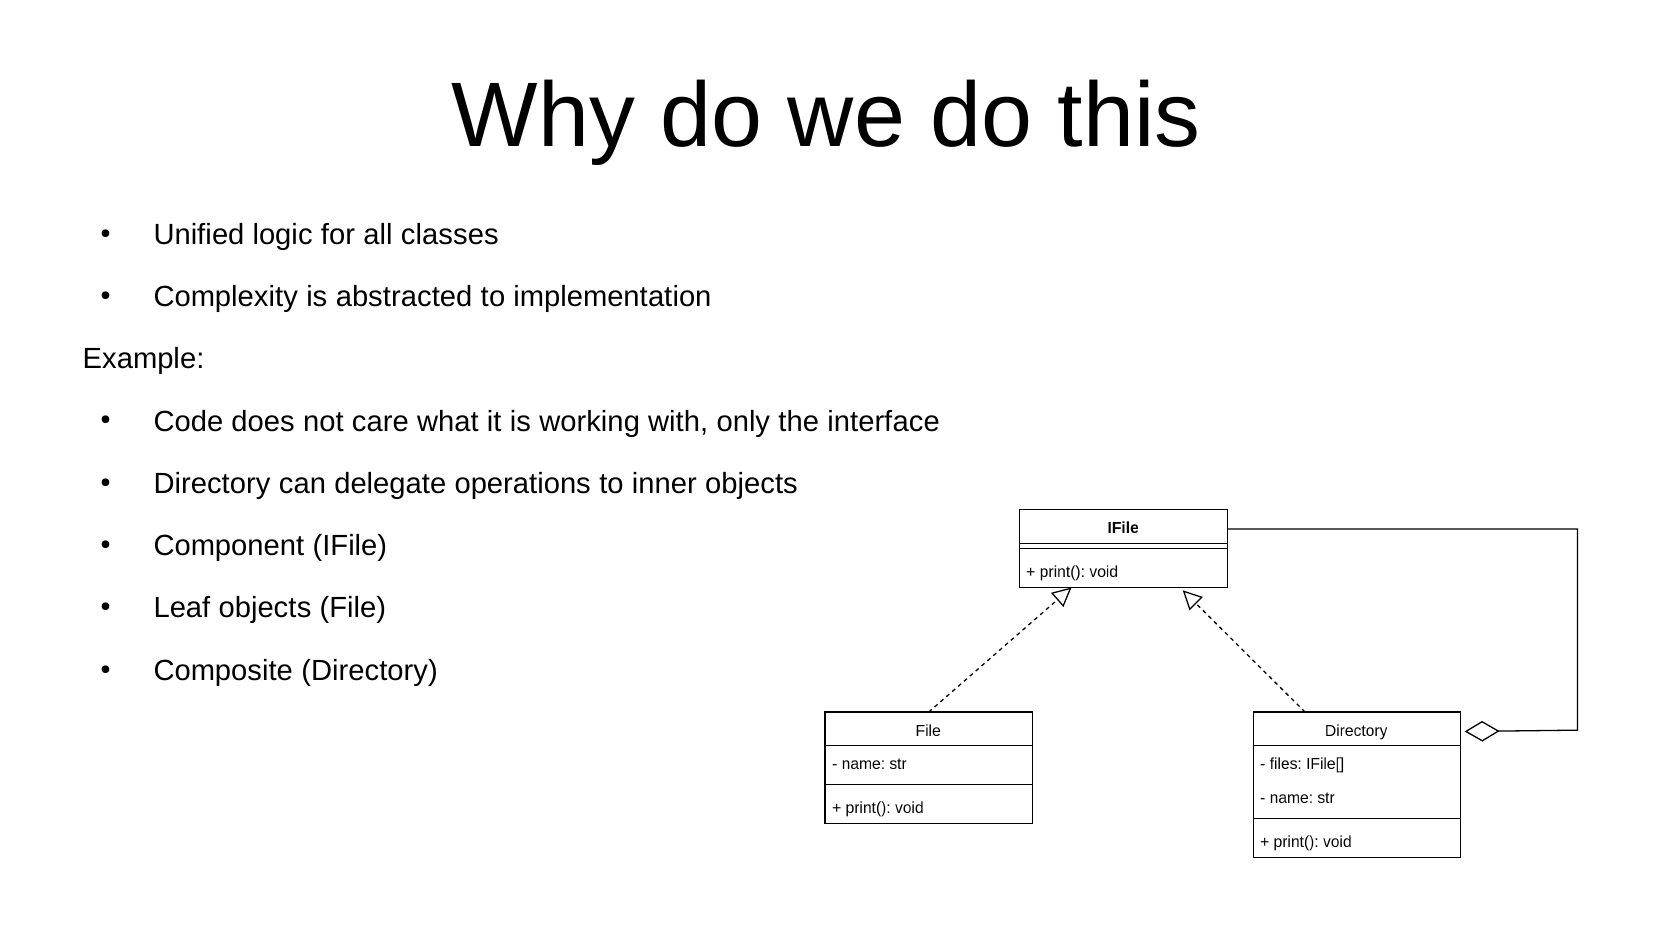

# Why do we do this
Unified logic for all classes
Complexity is abstracted to implementation
Example:
Code does not care what it is working with, only the interface
Directory can delegate operations to inner objects
Component (IFile)
Leaf objects (File)
Composite (Directory)